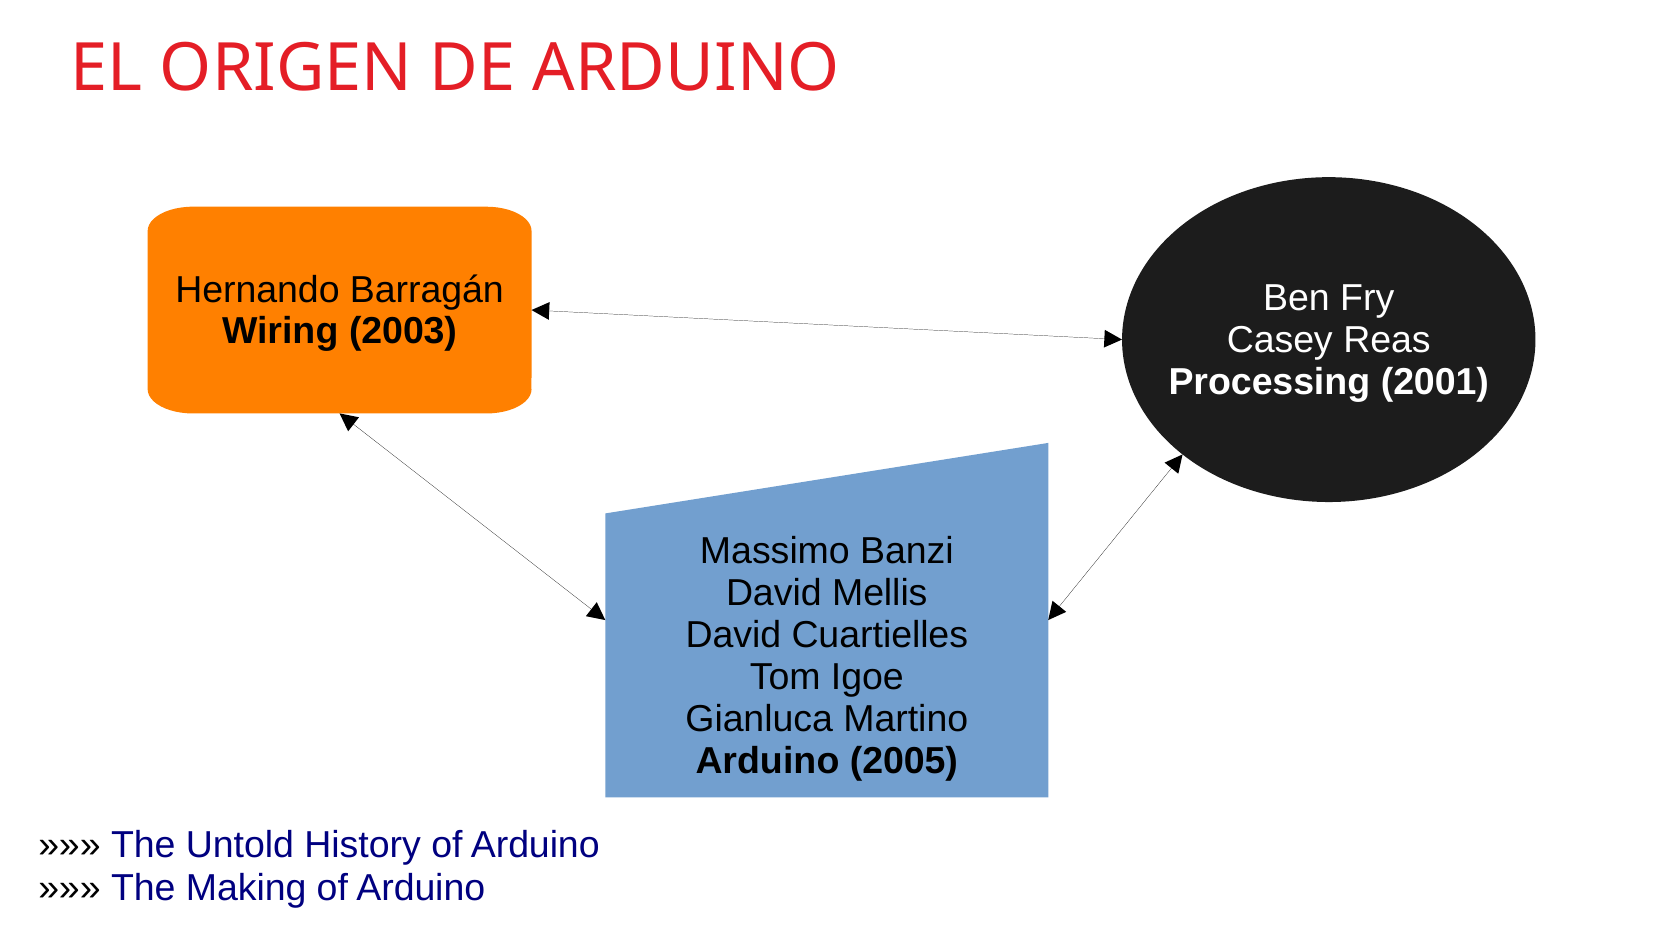

# EL ORIGEN DE ARDUINO
Ben Fry
Casey Reas
Processing (2001)
Hernando Barragán
Wiring (2003)
Massimo Banzi
David Mellis
David Cuartielles
Tom Igoe
Gianluca Martino
Arduino (2005)
»»» The Untold History of Arduino
»»» The Making of Arduino